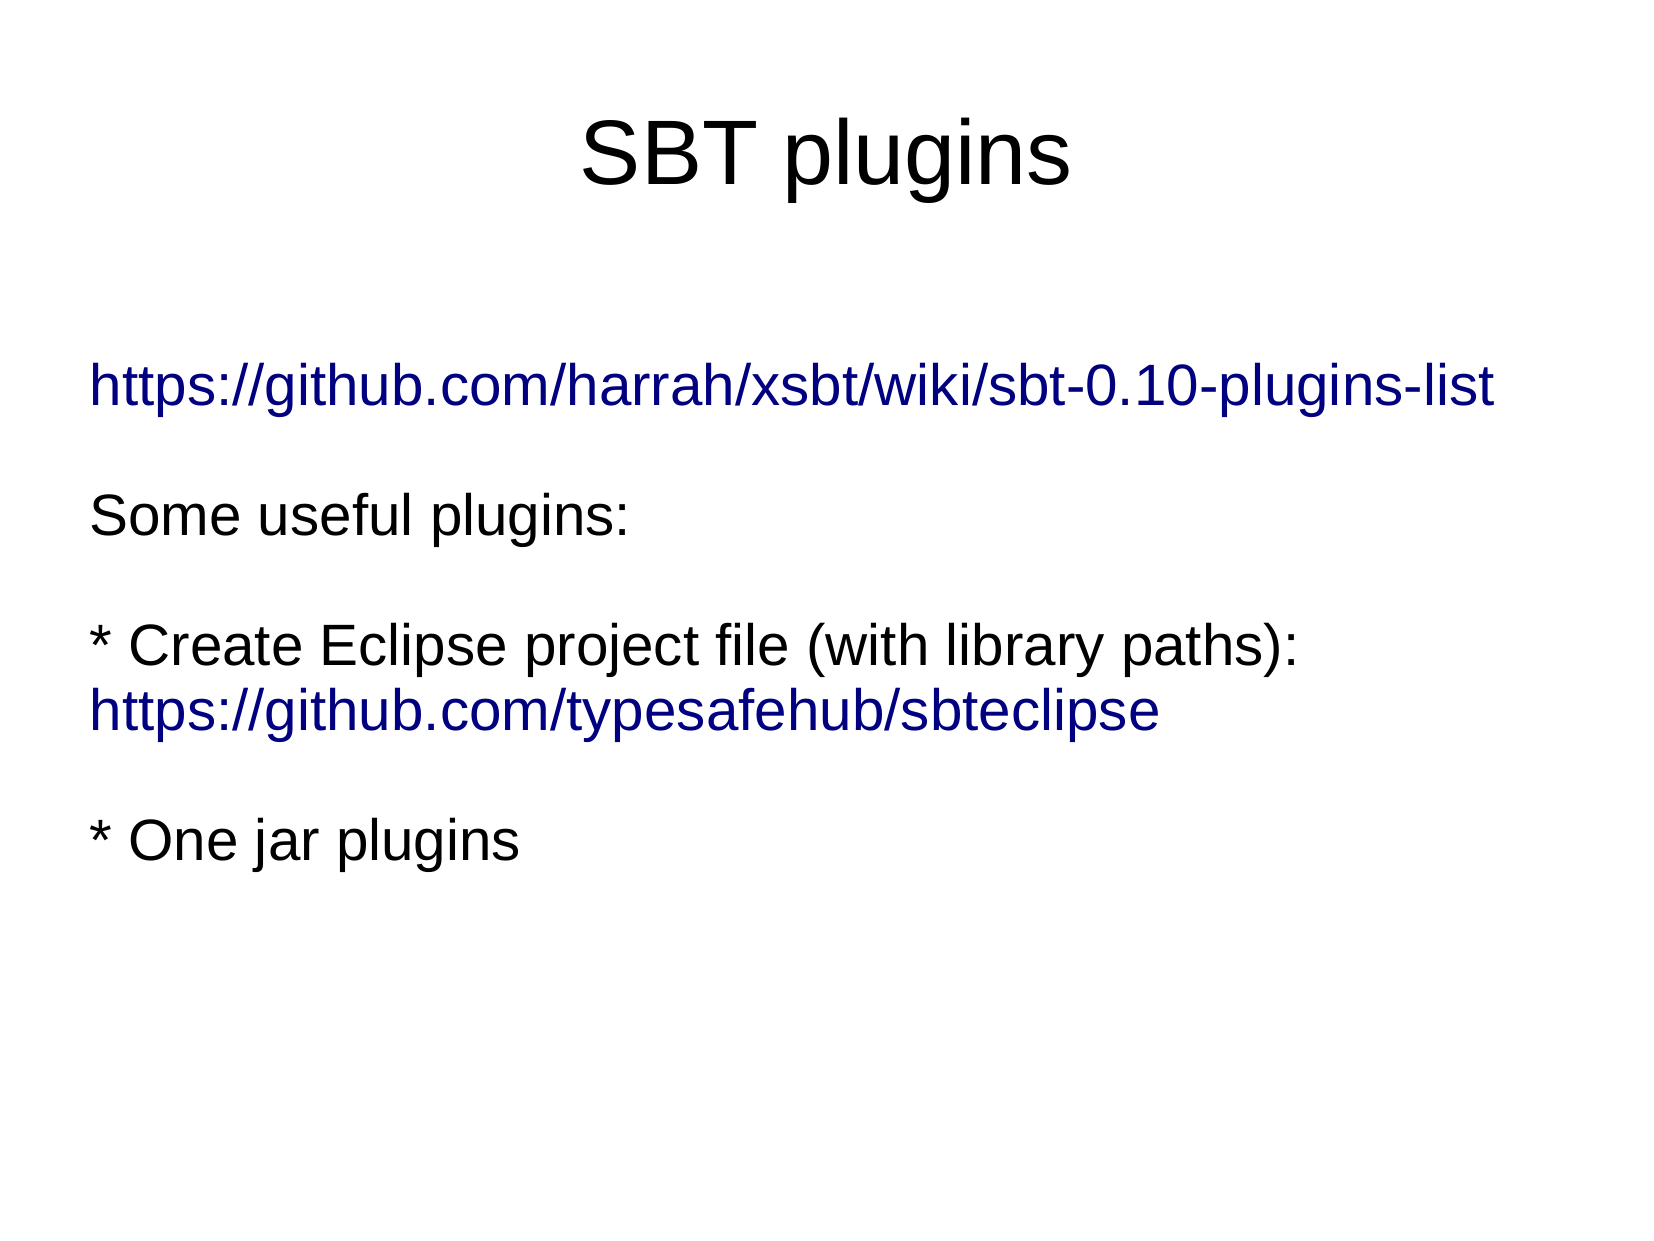

# SBT plugins
https://github.com/harrah/xsbt/wiki/sbt-0.10-plugins-list
Some useful plugins:
* Create Eclipse project file (with library paths):
https://github.com/typesafehub/sbteclipse
* One jar plugins